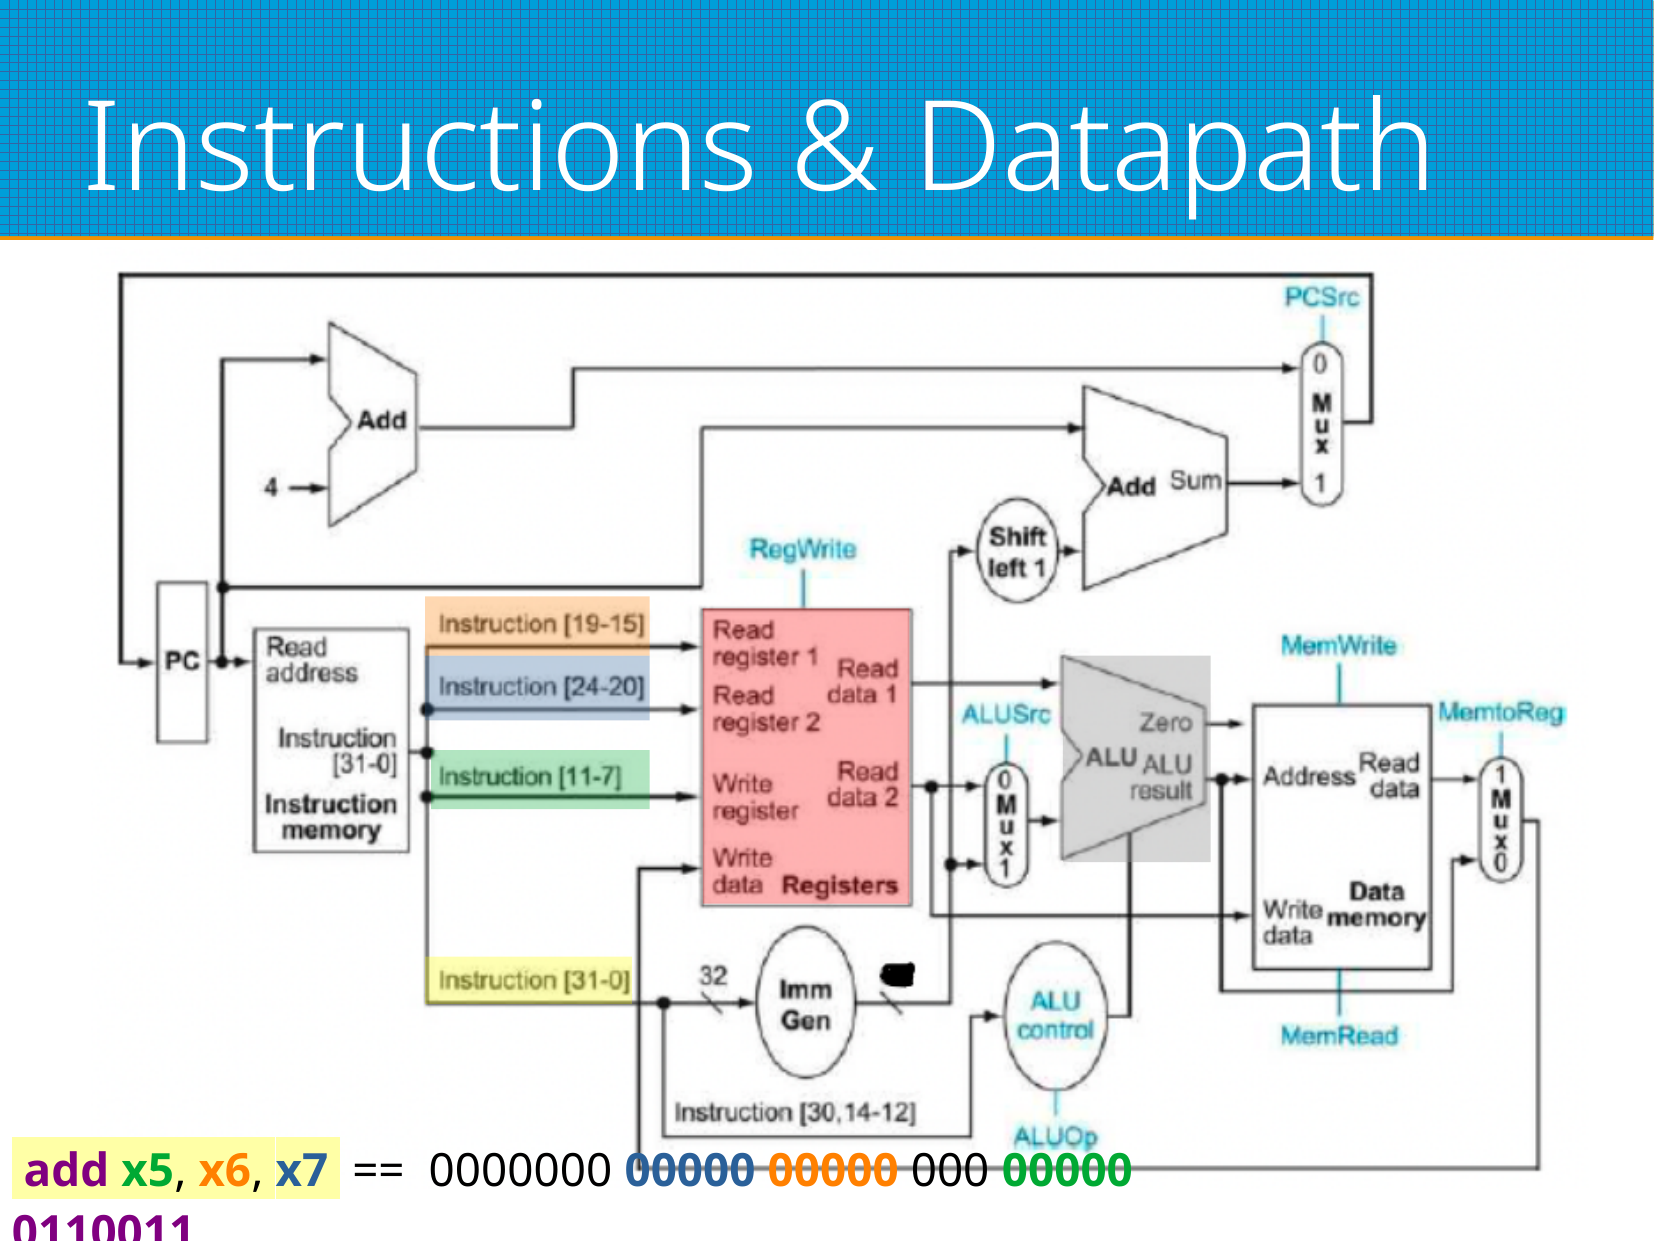

# Instructions & Datapath
 add x5, x6, x7 == 0000000 00000 00000 000 00000 0110011